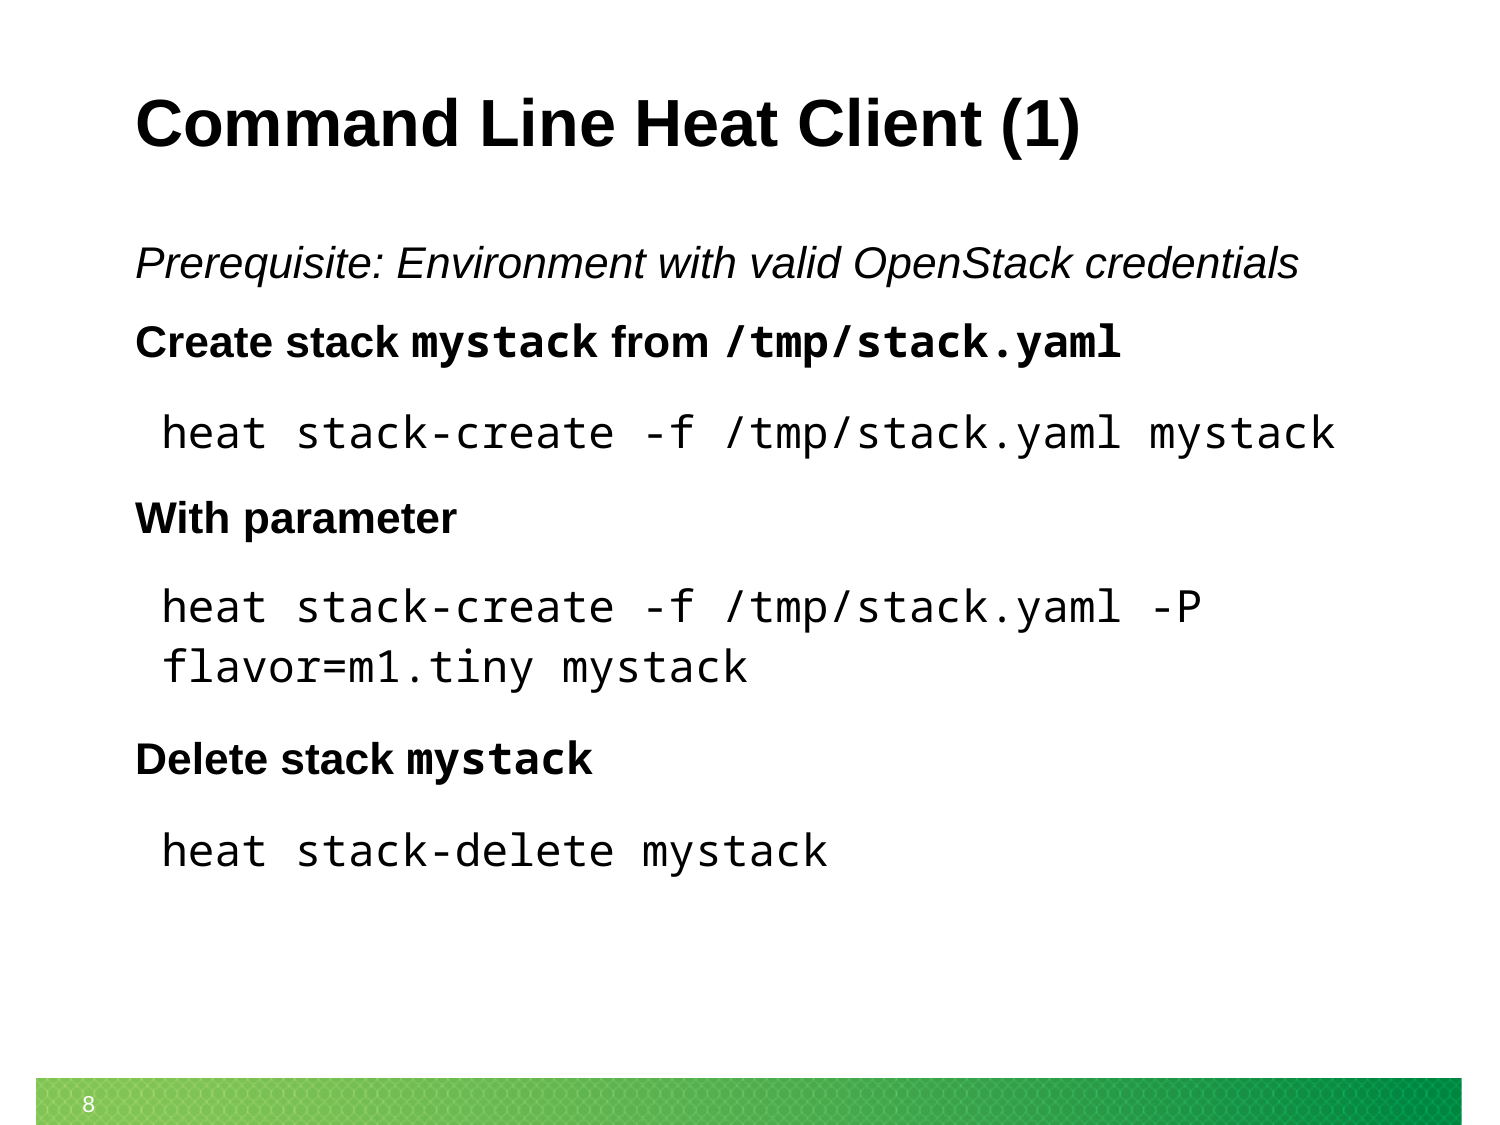

# Command Line Heat Client (1)
Prerequisite: Environment with valid OpenStack credentials
Create stack mystack from /tmp/stack.yaml
heat stack-create -f /tmp/stack.yaml mystack
With parameter
heat stack-create -f /tmp/stack.yaml -P flavor=m1.tiny mystack
Delete stack mystack
heat stack-delete mystack